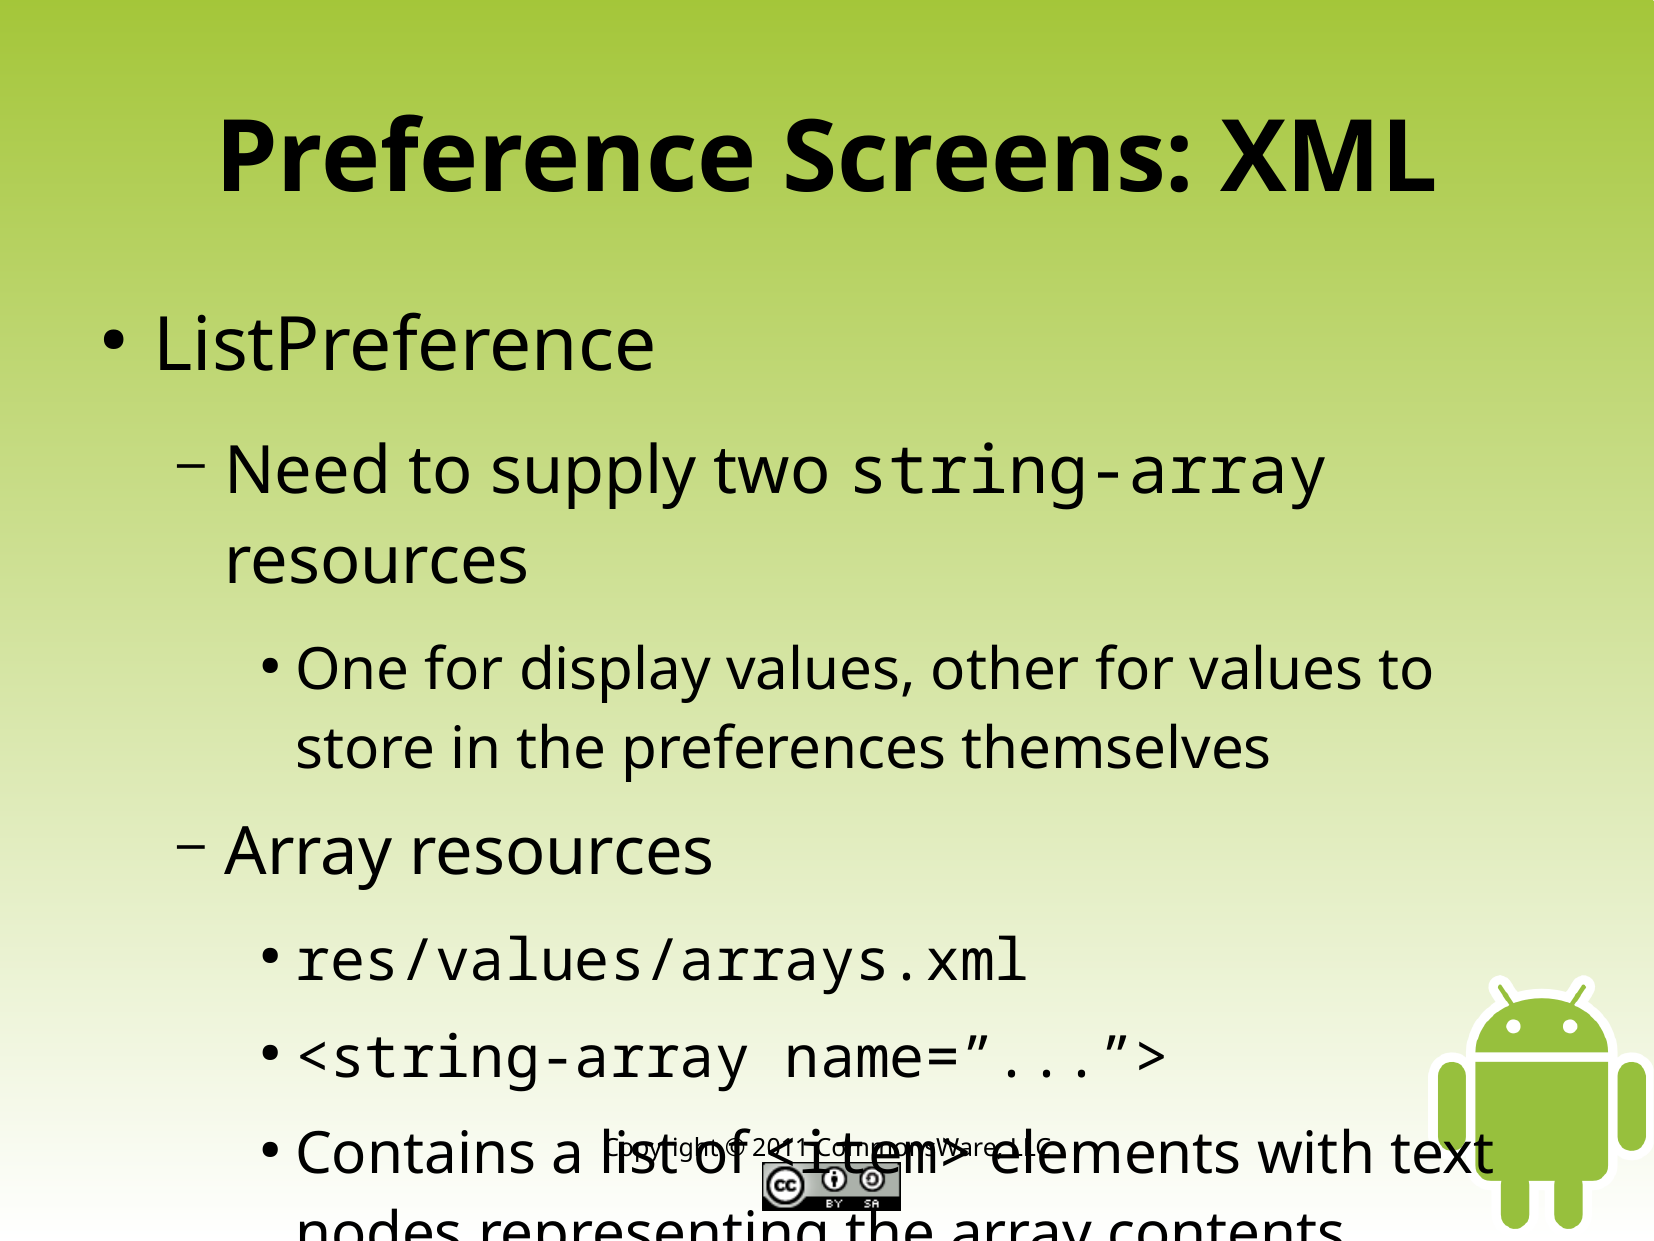

# Preference Screens: XML
ListPreference
Need to supply two string-array resources
One for display values, other for values to store in the preferences themselves
Array resources
res/values/arrays.xml
<string-array name=”...”>
Contains a list of <item> elements with text
nodes representing the array contents